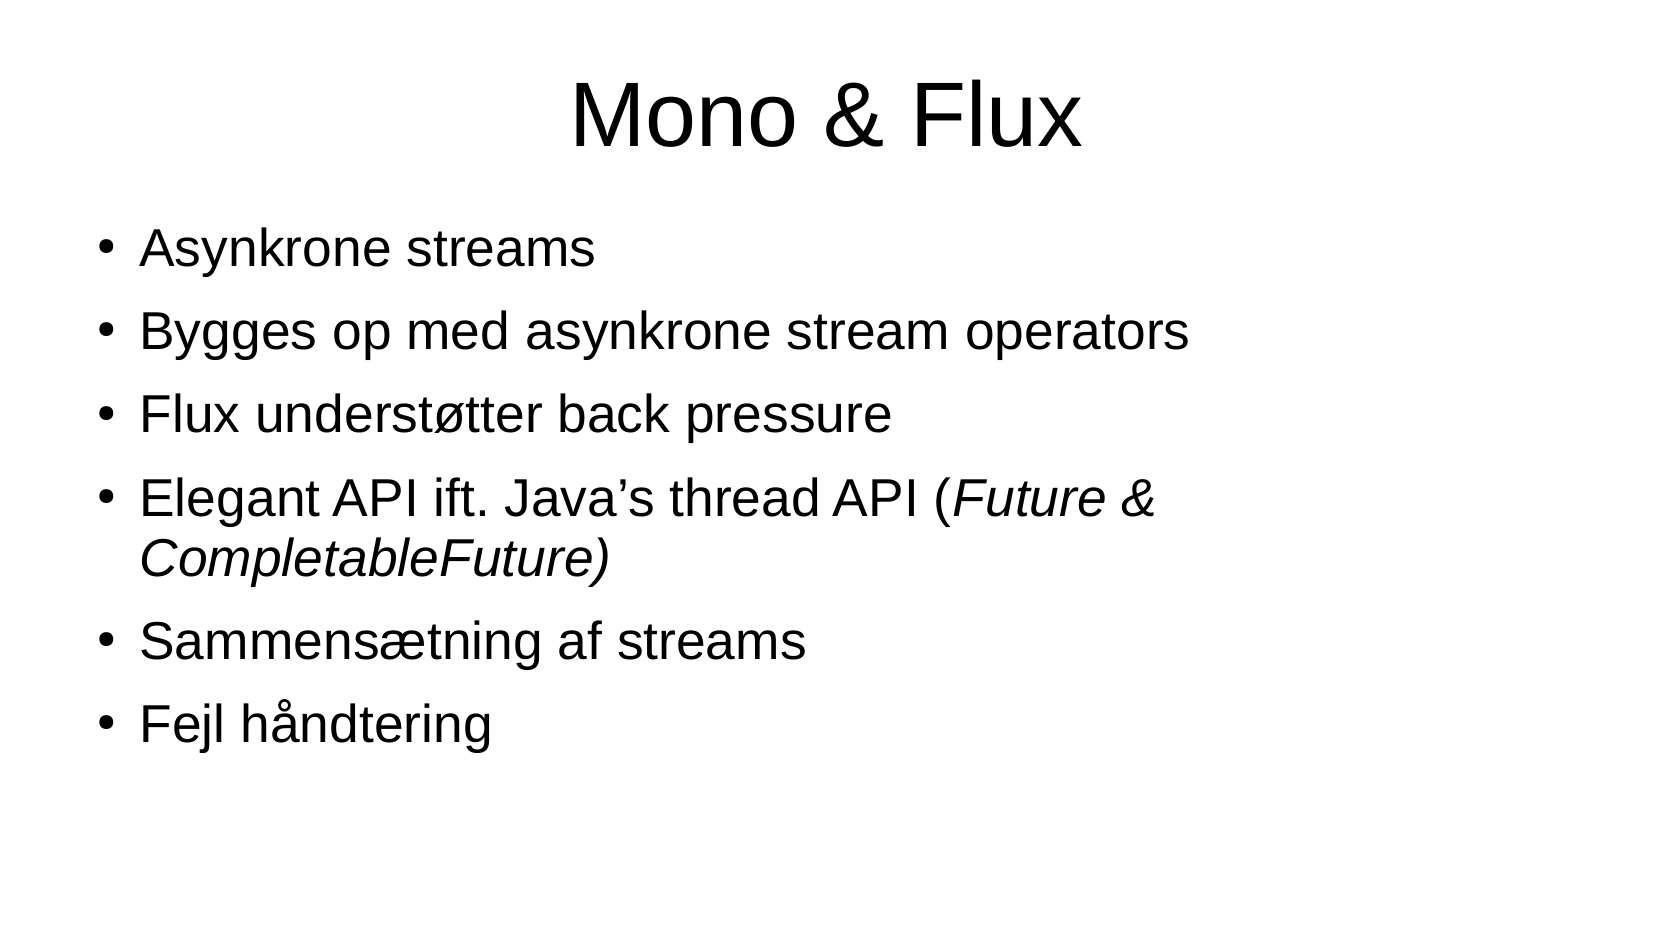

# Mono & Flux
Asynkrone streams
Bygges op med asynkrone stream operators
Flux understøtter back pressure
Elegant API ift. Java’s thread API (Future & CompletableFuture)
Sammensætning af streams
Fejl håndtering